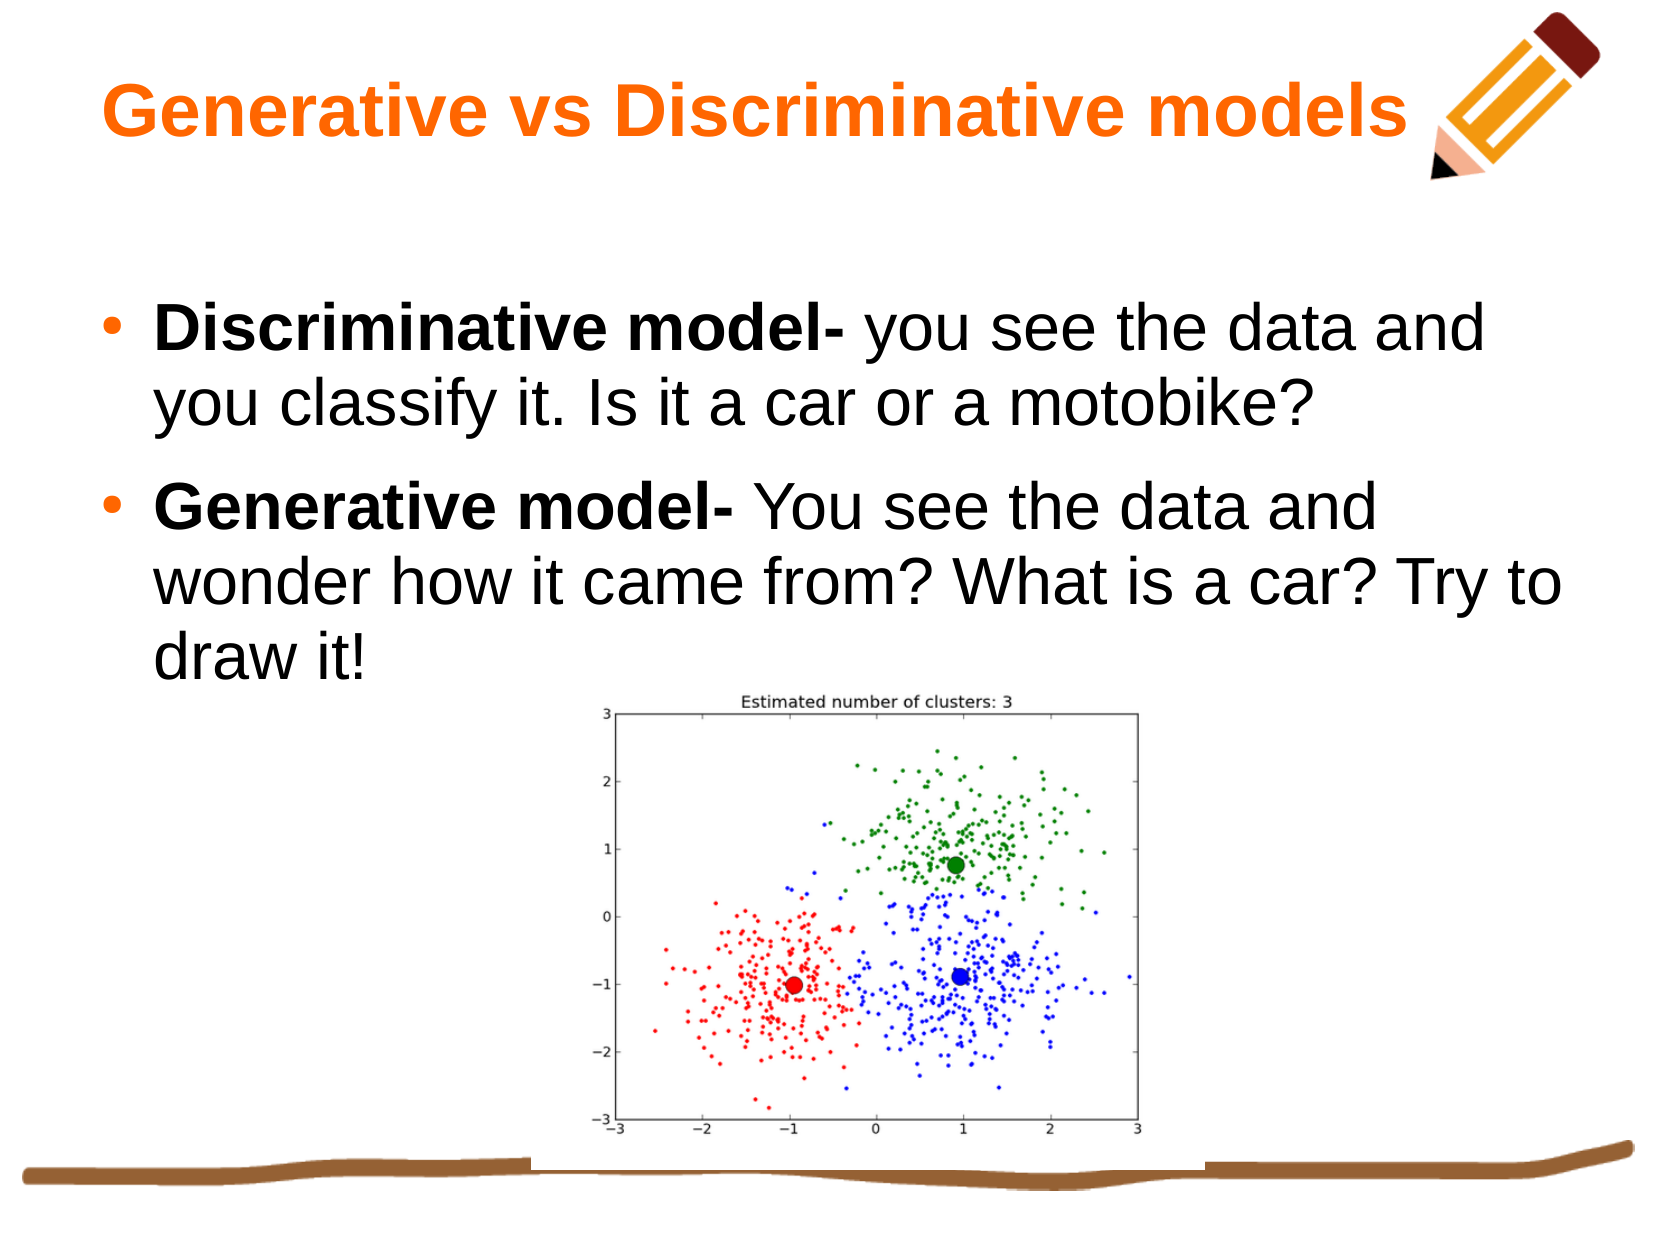

# Generative vs Discriminative models
Discriminative model- you see the data and you classify it. Is it a car or a motobike?
Generative model- You see the data and wonder how it came from? What is a car? Try to draw it!